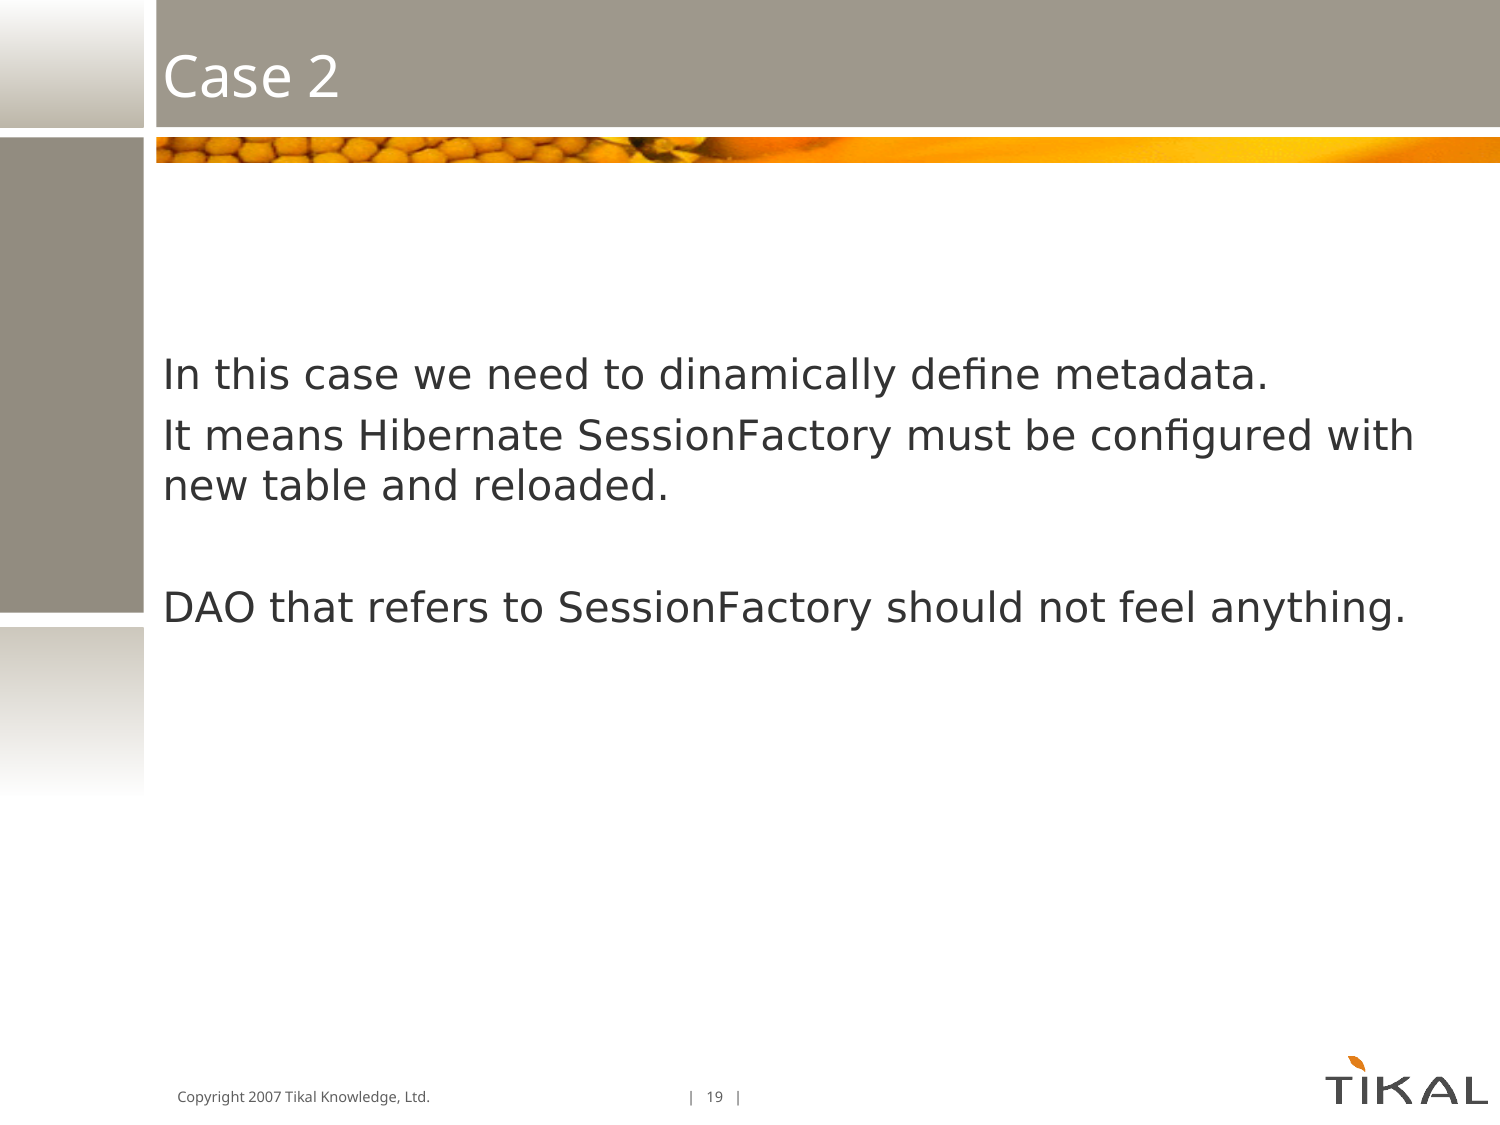

# Case 2
In this case we need to dinamically define metadata.
It means Hibernate SessionFactory must be configured with new table and reloaded.
DAO that refers to SessionFactory should not feel anything.